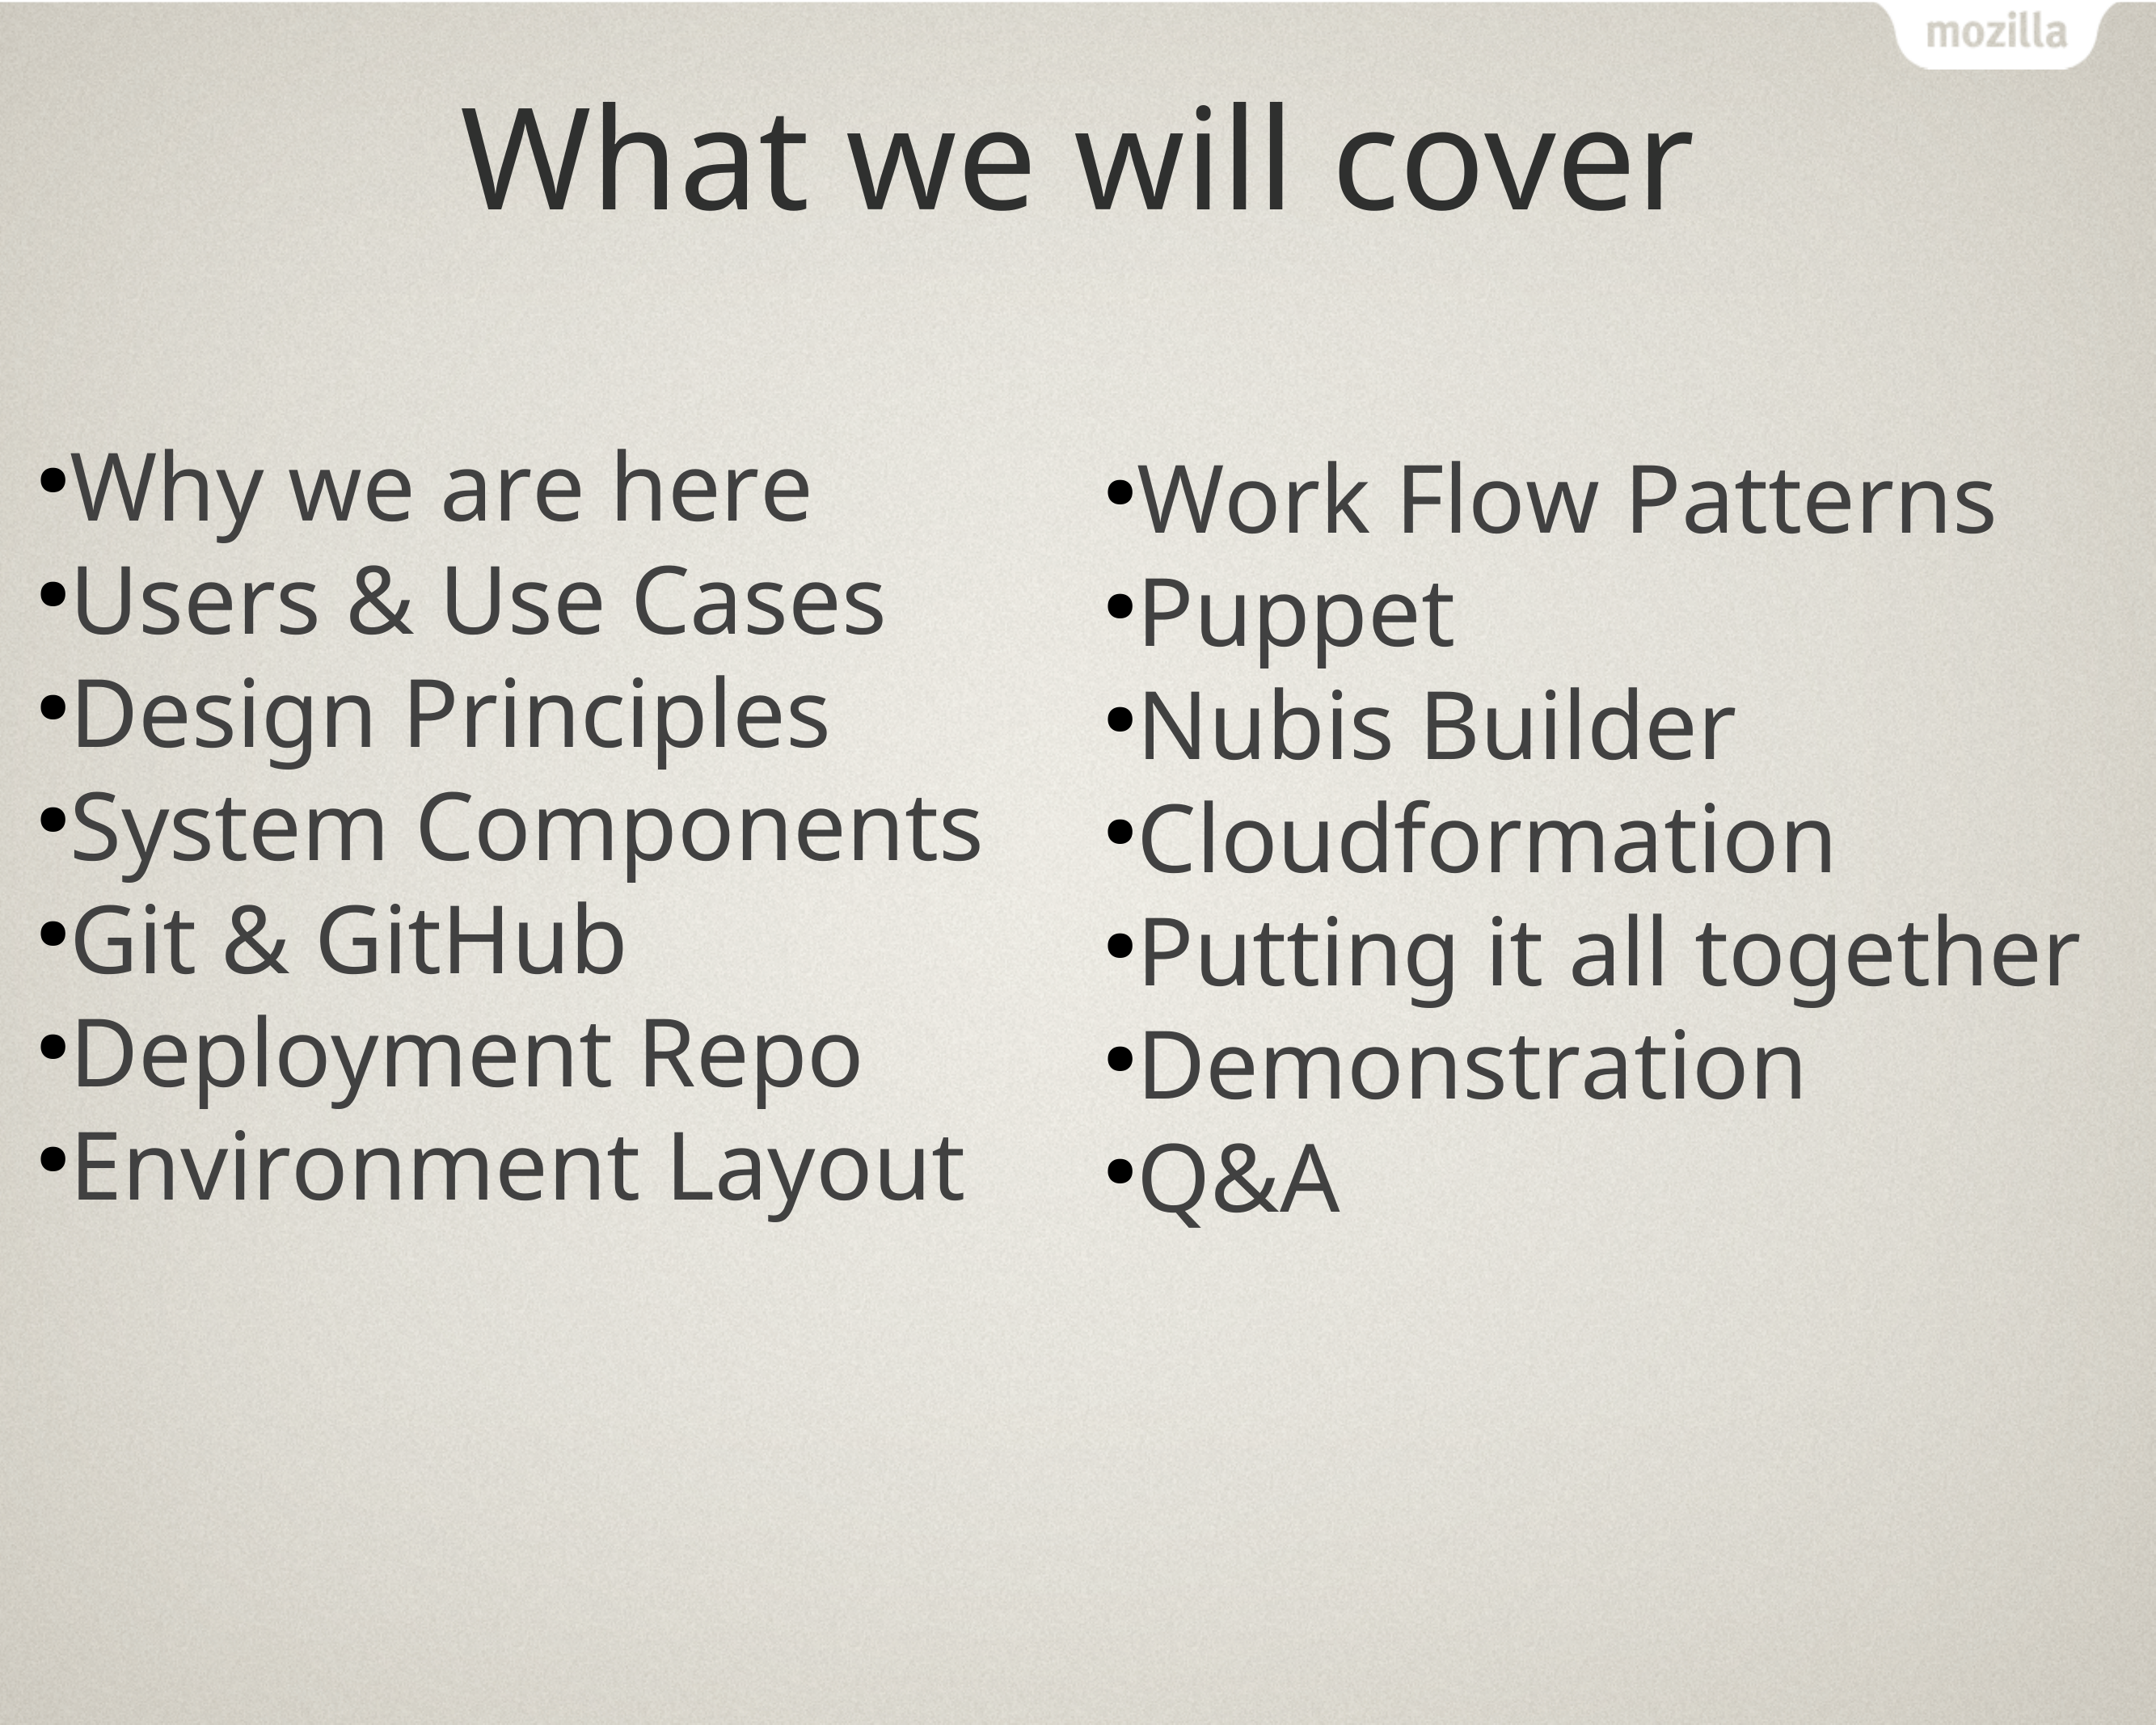

# What we will cover
Why we are here
Users & Use Cases
Design Principles
System Components
Git & GitHub
Deployment Repo
Environment Layout
Work Flow Patterns
Puppet
Nubis Builder
Cloudformation
Putting it all together
Demonstration
Q&A